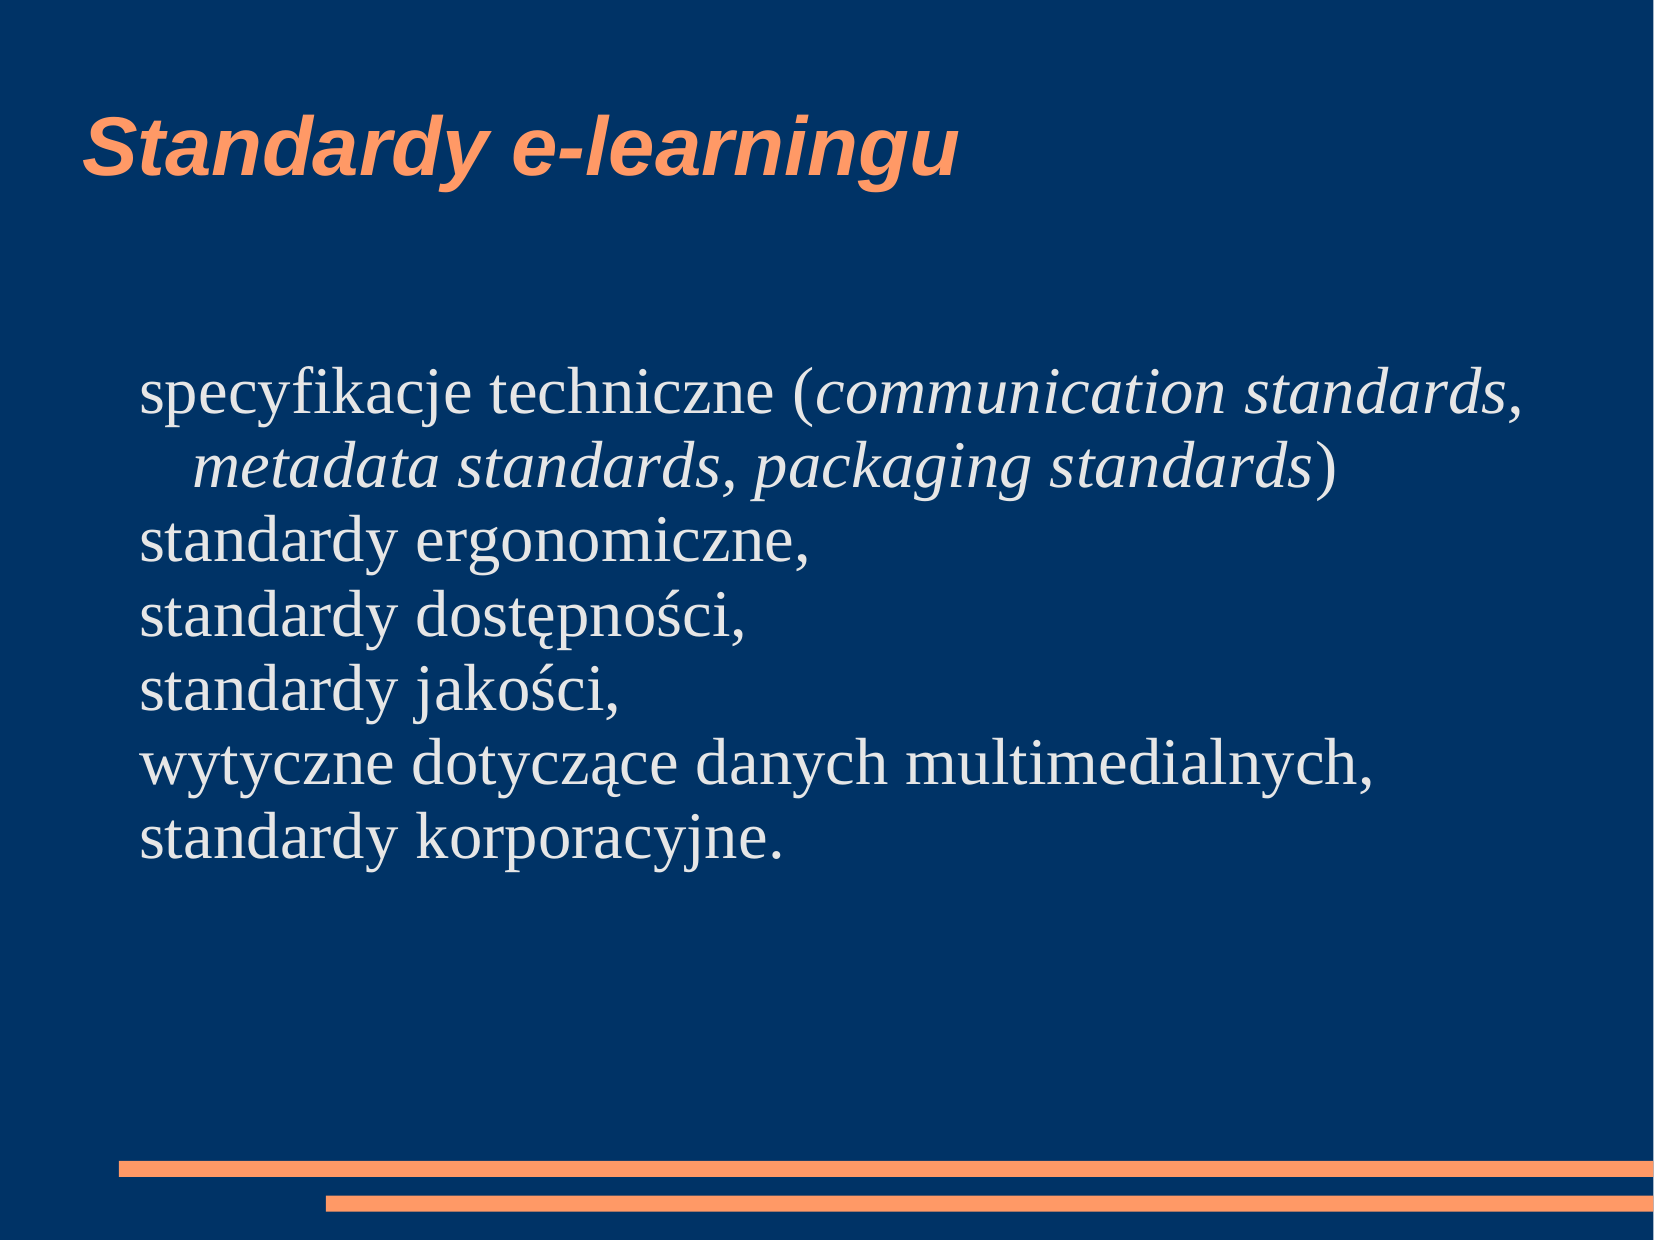

# Standardy e-learningu
specyfikacje techniczne (communication standards, metadata standards, packaging standards)
standardy ergonomiczne,
standardy dostępności,
standardy jakości,
wytyczne dotyczące danych multimedialnych,
standardy korporacyjne.